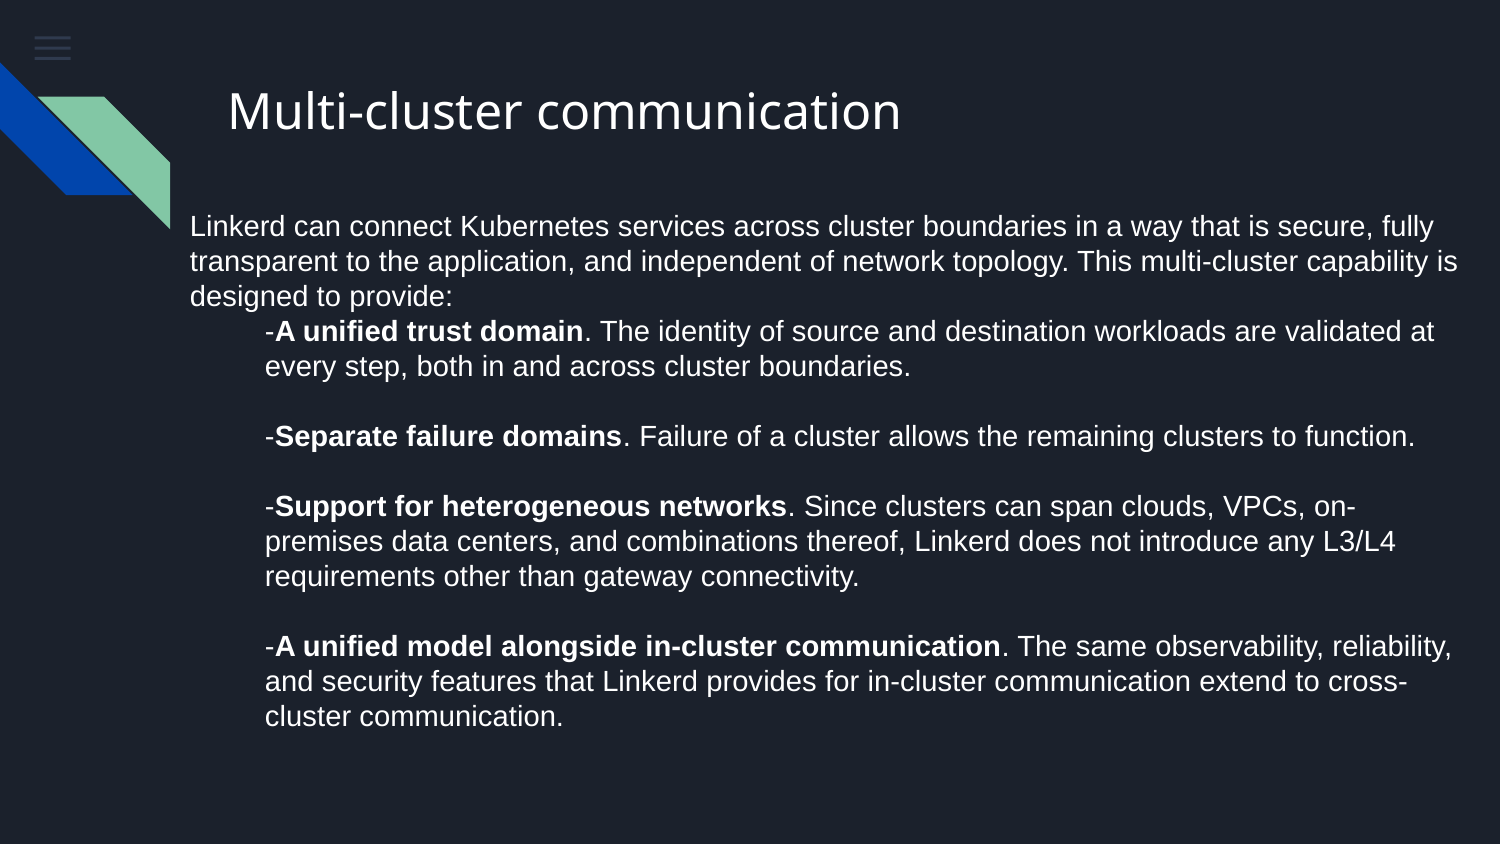

# Multi-cluster communication
Linkerd can connect Kubernetes services across cluster boundaries in a way that is secure, fully transparent to the application, and independent of network topology. This multi-cluster capability is designed to provide:
-A unified trust domain. The identity of source and destination workloads are validated at every step, both in and across cluster boundaries.
-Separate failure domains. Failure of a cluster allows the remaining clusters to function.
-Support for heterogeneous networks. Since clusters can span clouds, VPCs, on-premises data centers, and combinations thereof, Linkerd does not introduce any L3/L4 requirements other than gateway connectivity.
-A unified model alongside in-cluster communication. The same observability, reliability, and security features that Linkerd provides for in-cluster communication extend to cross-cluster communication.